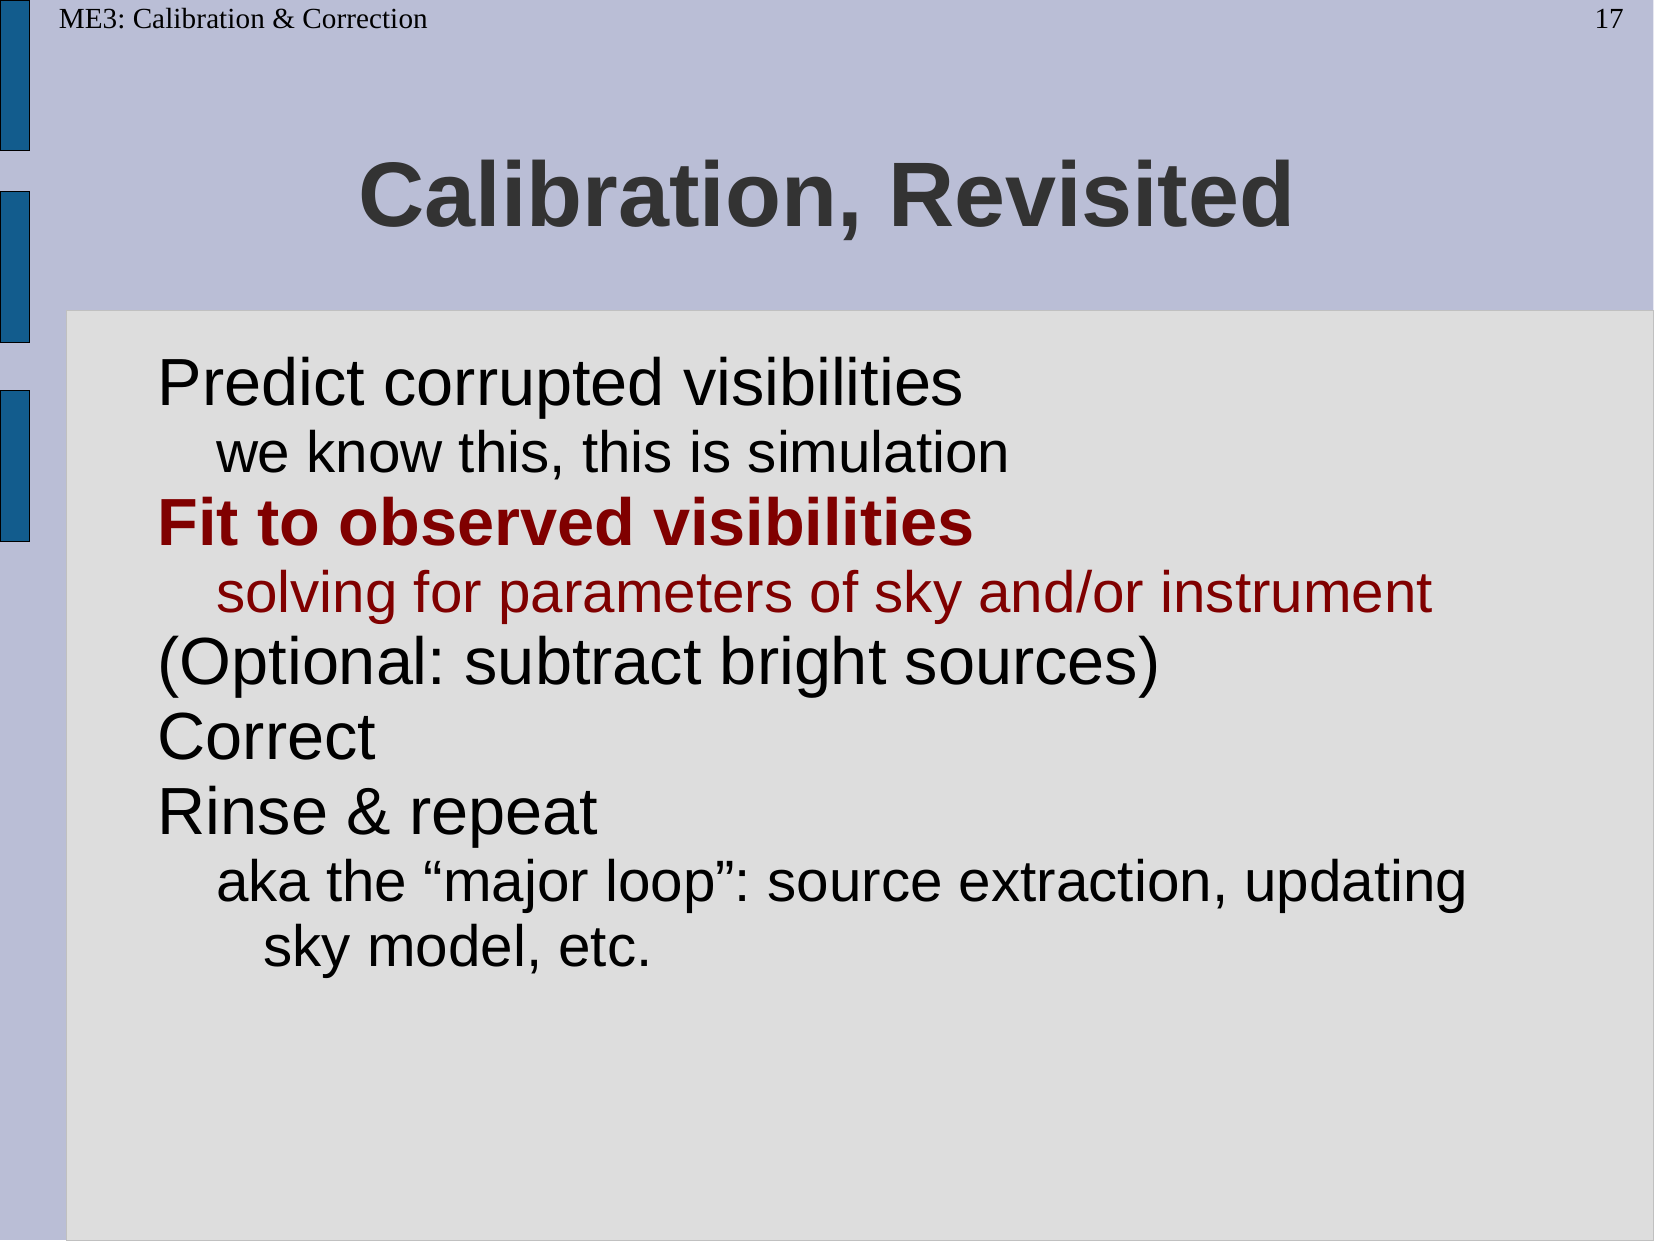

ME3: Calibration & Correction
17
# Calibration, Revisited
 Predict corrupted visibilities
we know this, this is simulation
 Fit to observed visibilities
solving for parameters of sky and/or instrument
 (Optional: subtract bright sources)
 Correct
 Rinse & repeat
aka the “major loop”: source extraction, updating sky model, etc.